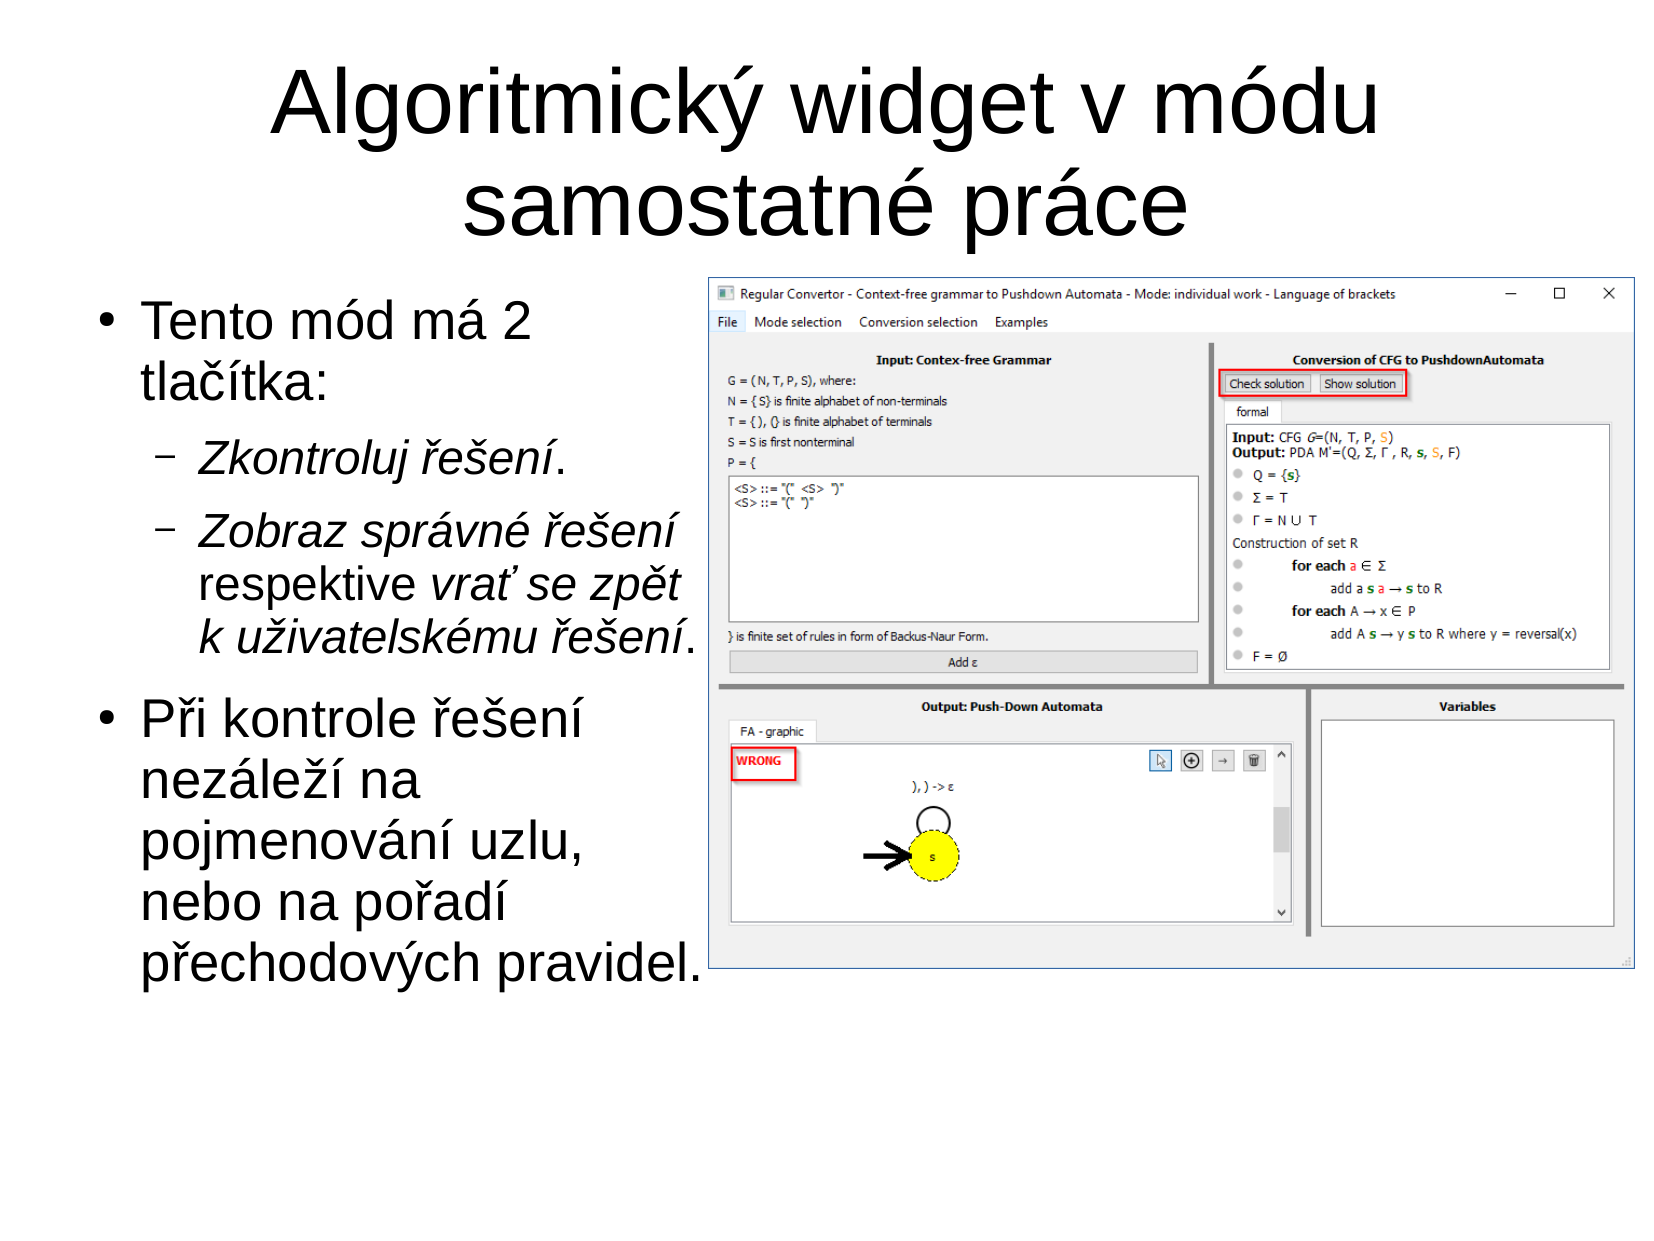

# Algoritmický widget v módu samostatné práce
Tento mód má 2 tlačítka:
Zkontroluj řešení.
Zobraz správné řešení respektive vrať se zpět k uživatelskému řešení.
Při kontrole řešení nezáleží na pojmenování uzlu, nebo na pořadí přechodových pravidel.